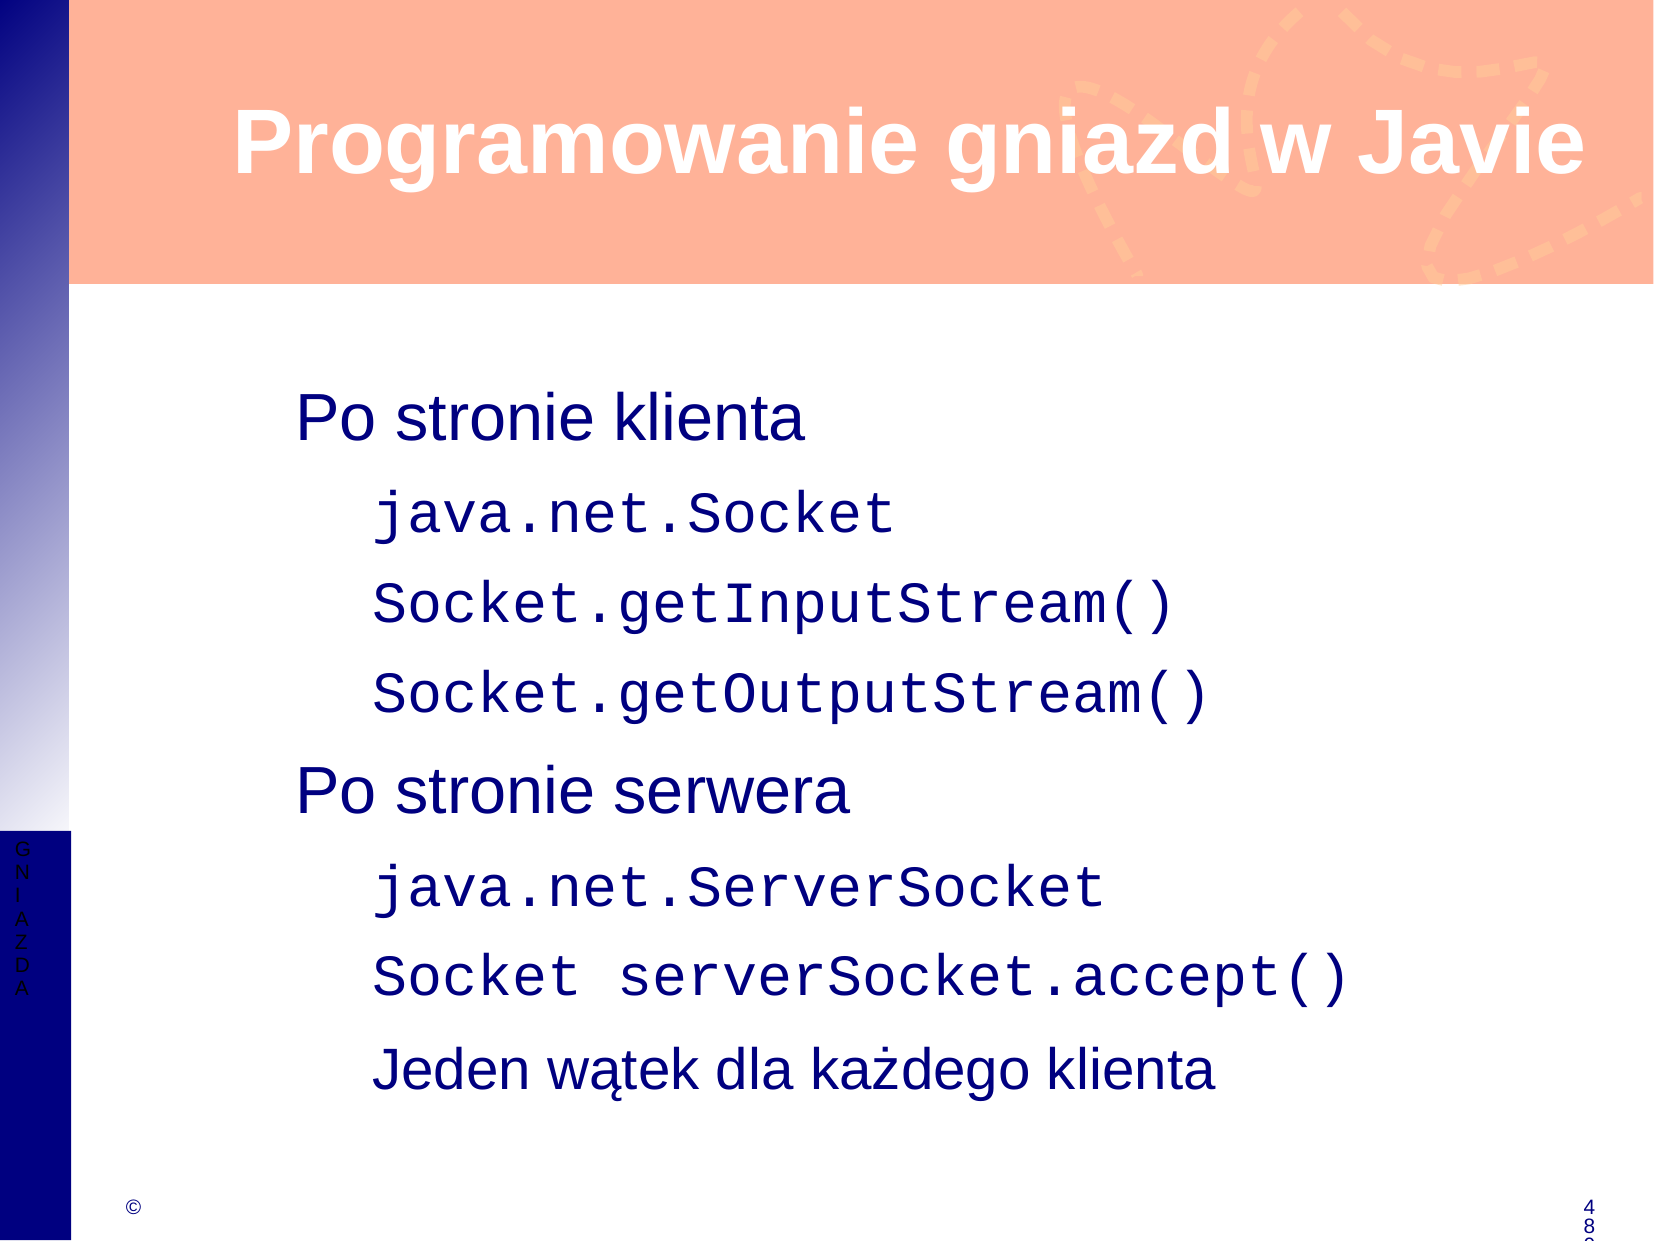

Programowanie gniazd w Javie
# Po stronie klienta
java.net.Socket
Socket.getInputStream()
Socket.getOutputStream()
Po stronie serwera
java.net.ServerSocket
Socket serverSocket.accept()
Jeden wątek dla każdego klienta
G
N
I
A
Z
D
A